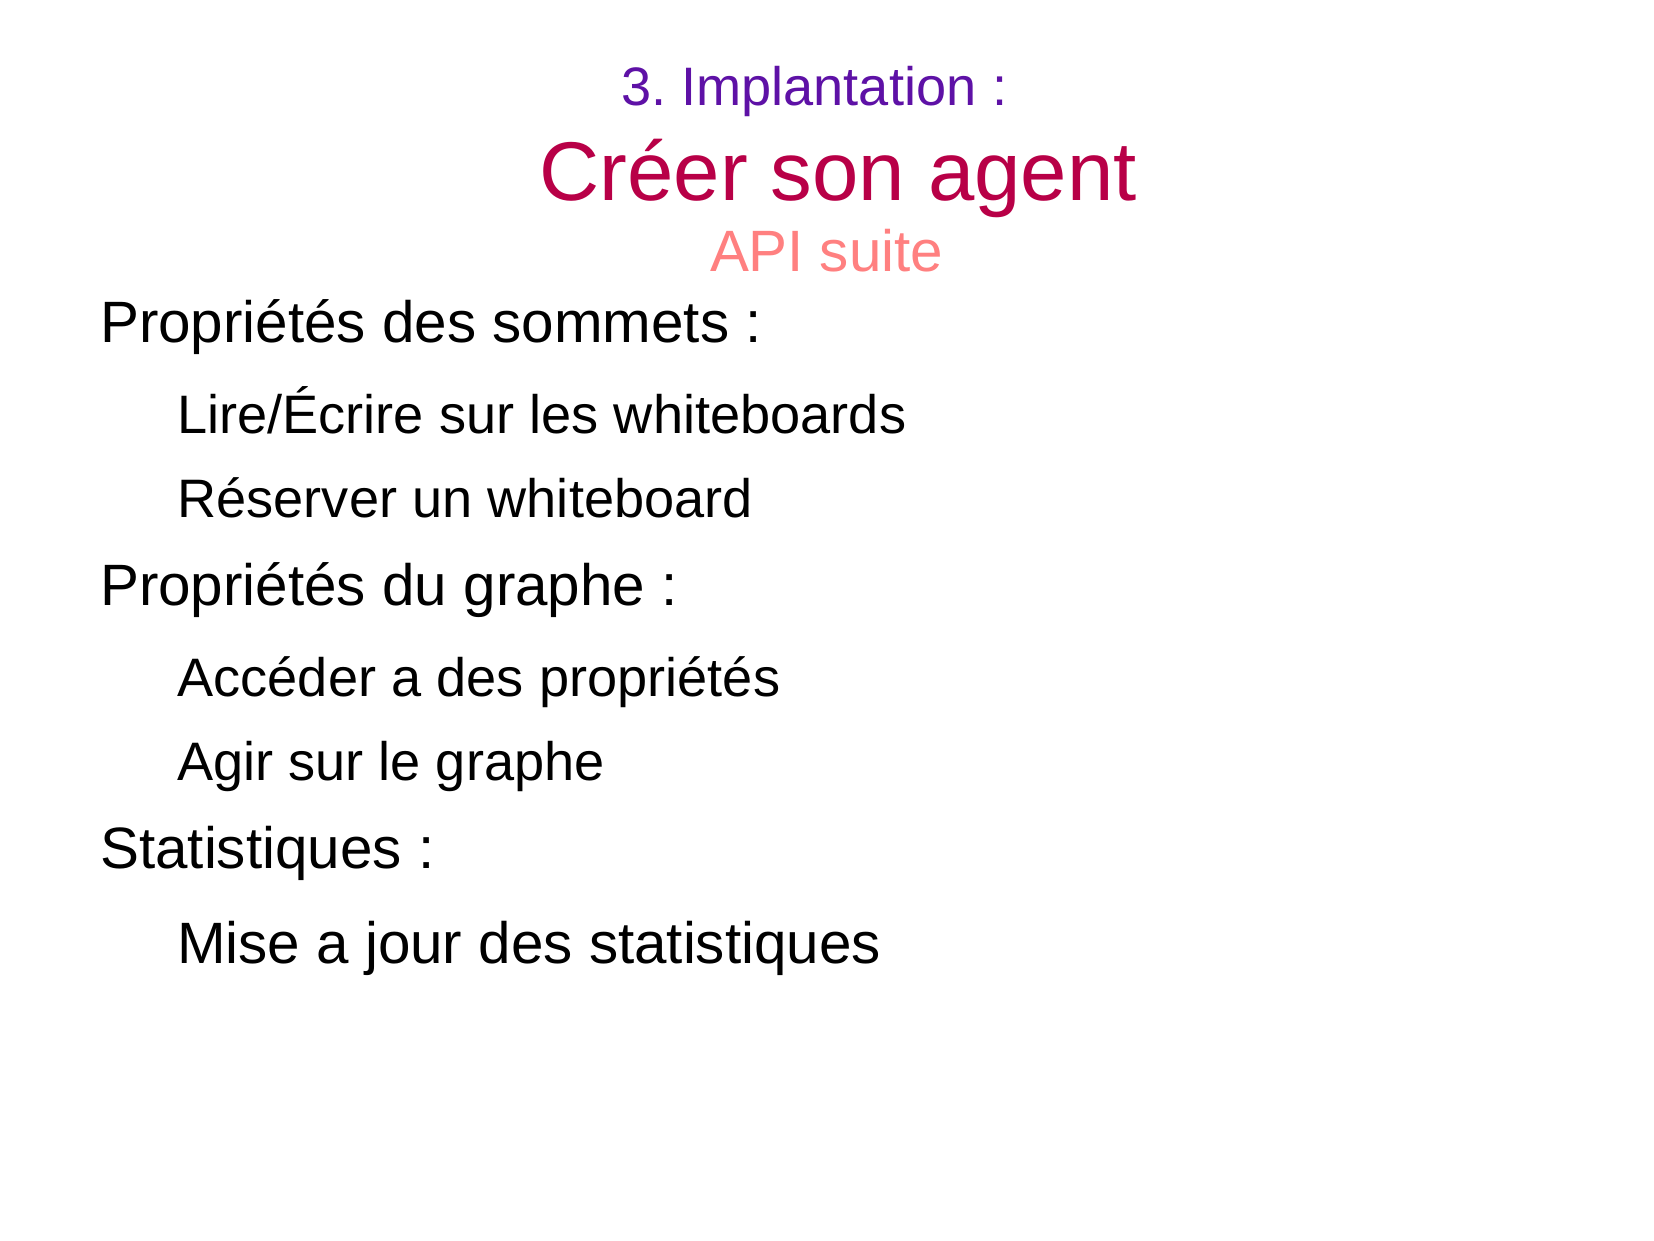

# 3. Implantation : Créer son agent API suite
Propriétés des sommets :
Lire/Écrire sur les whiteboards
Réserver un whiteboard
Propriétés du graphe :
Accéder a des propriétés
Agir sur le graphe
Statistiques :
Mise a jour des statistiques